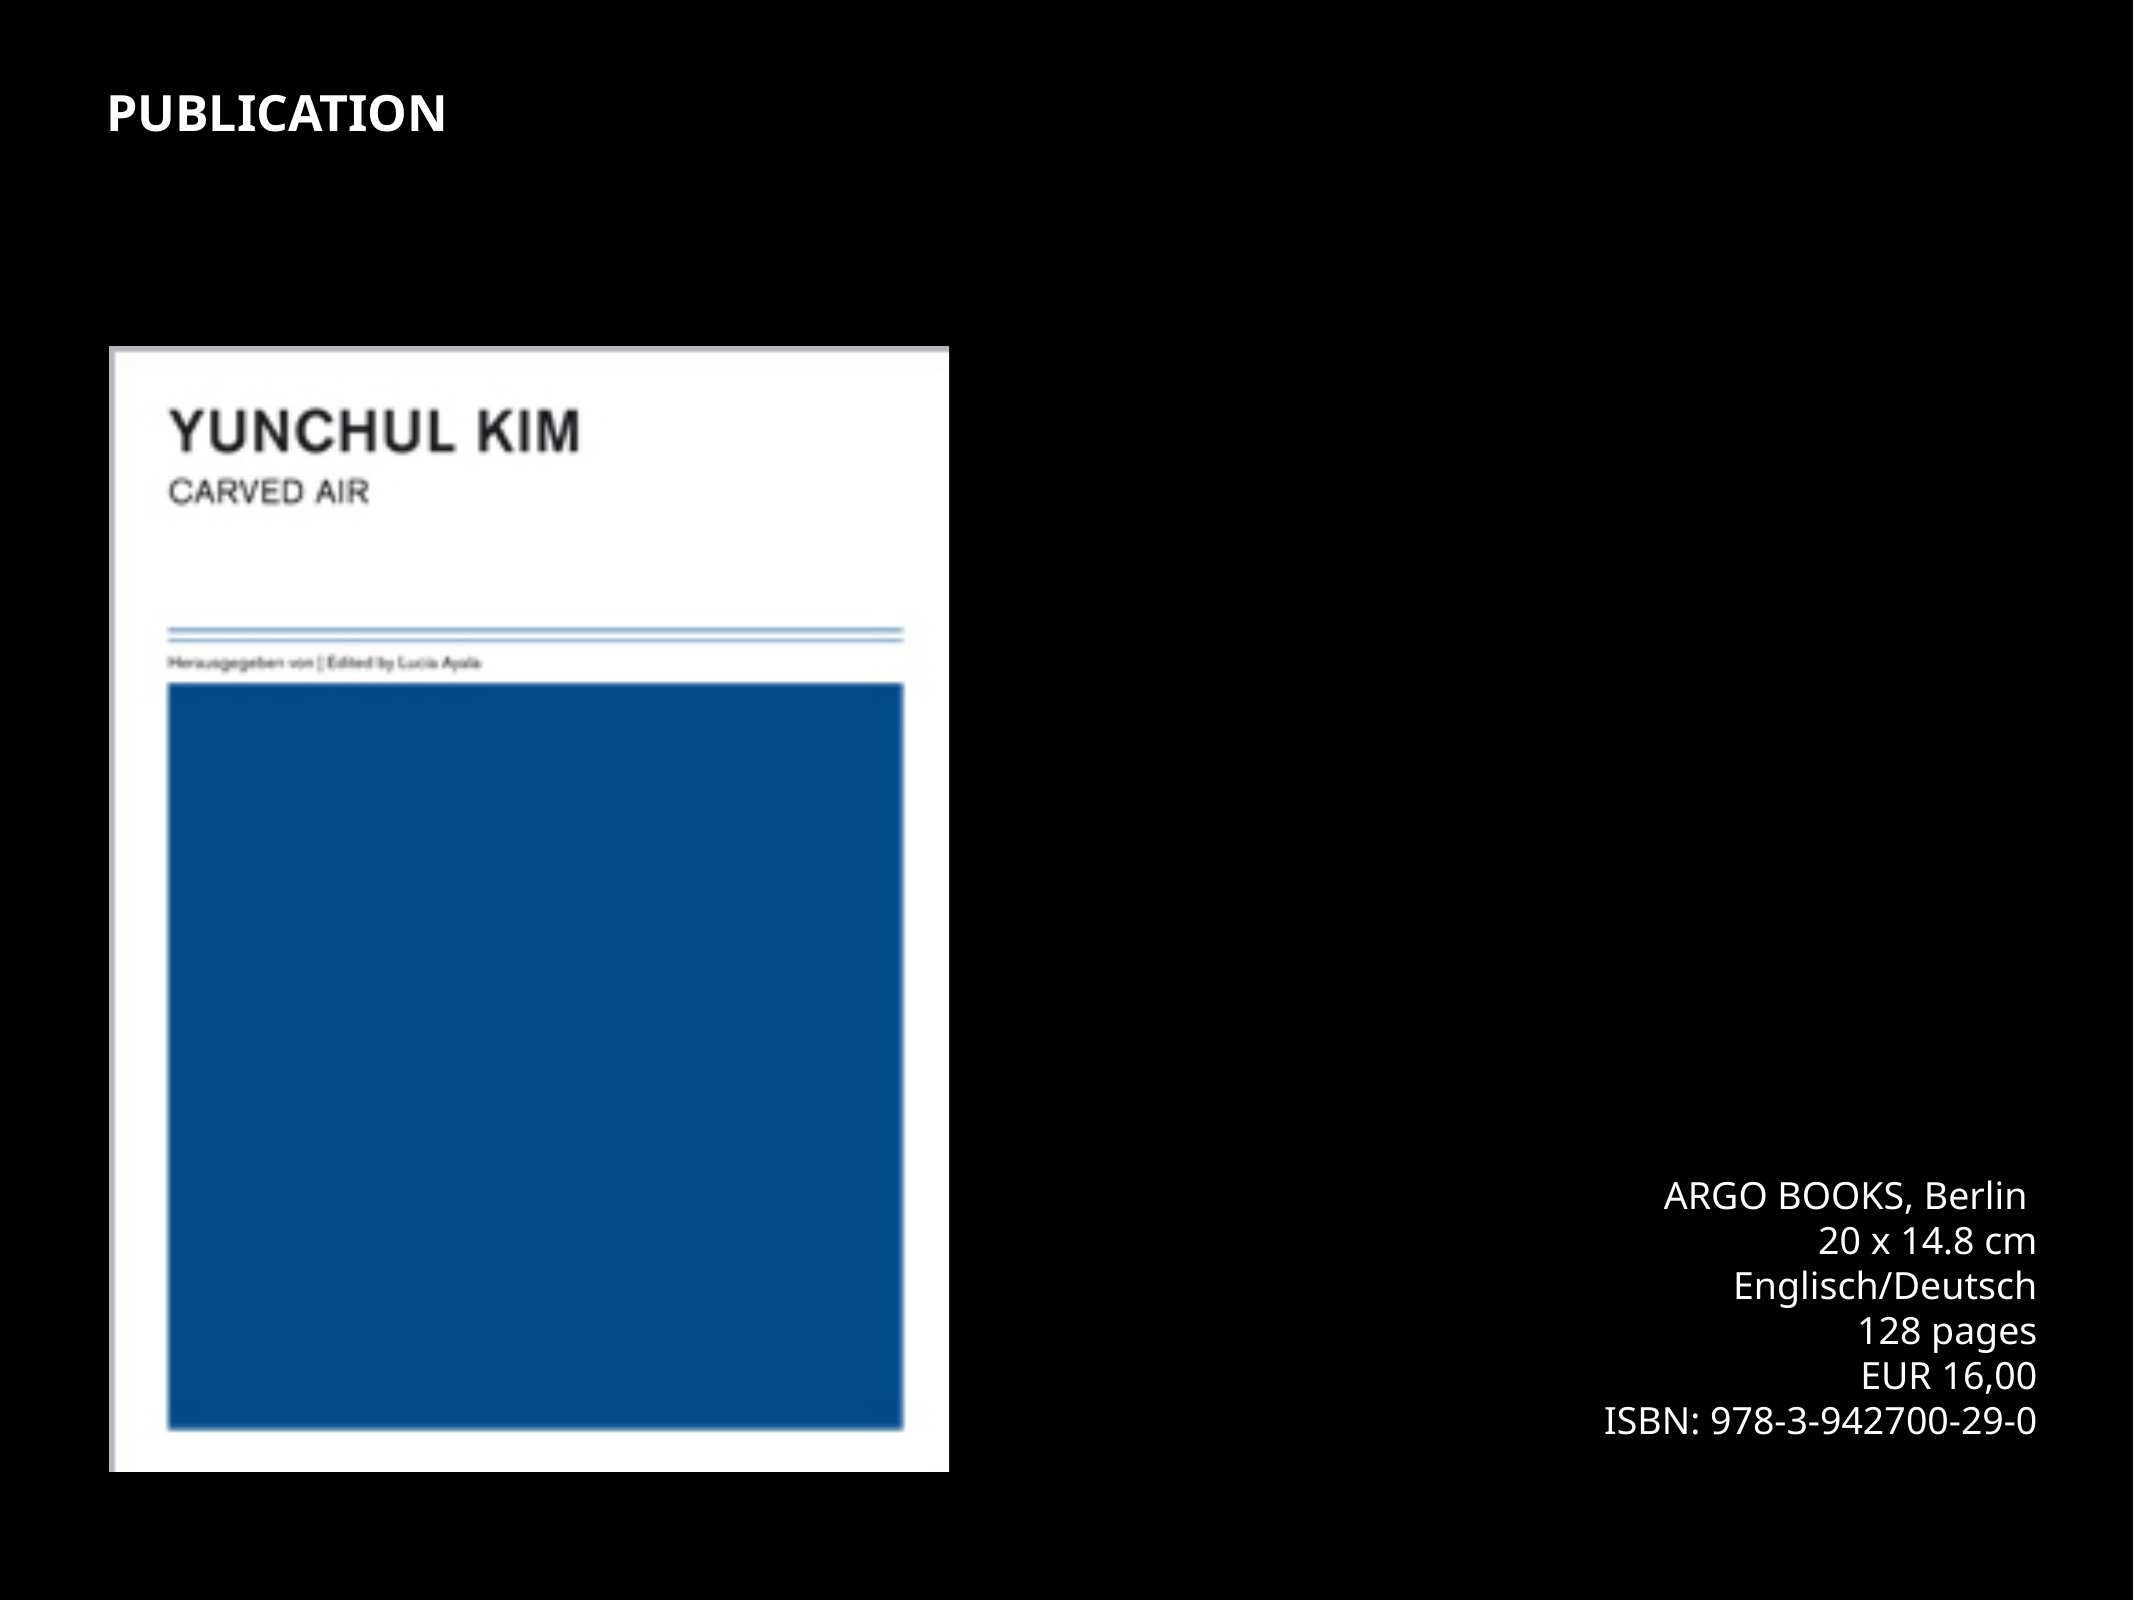

PUBLICATION
ARGO BOOKS, Berlin
20 x 14.8 cm
Englisch/Deutsch
128 pages
EUR 16,00
ISBN: 978-3-942700-29-0